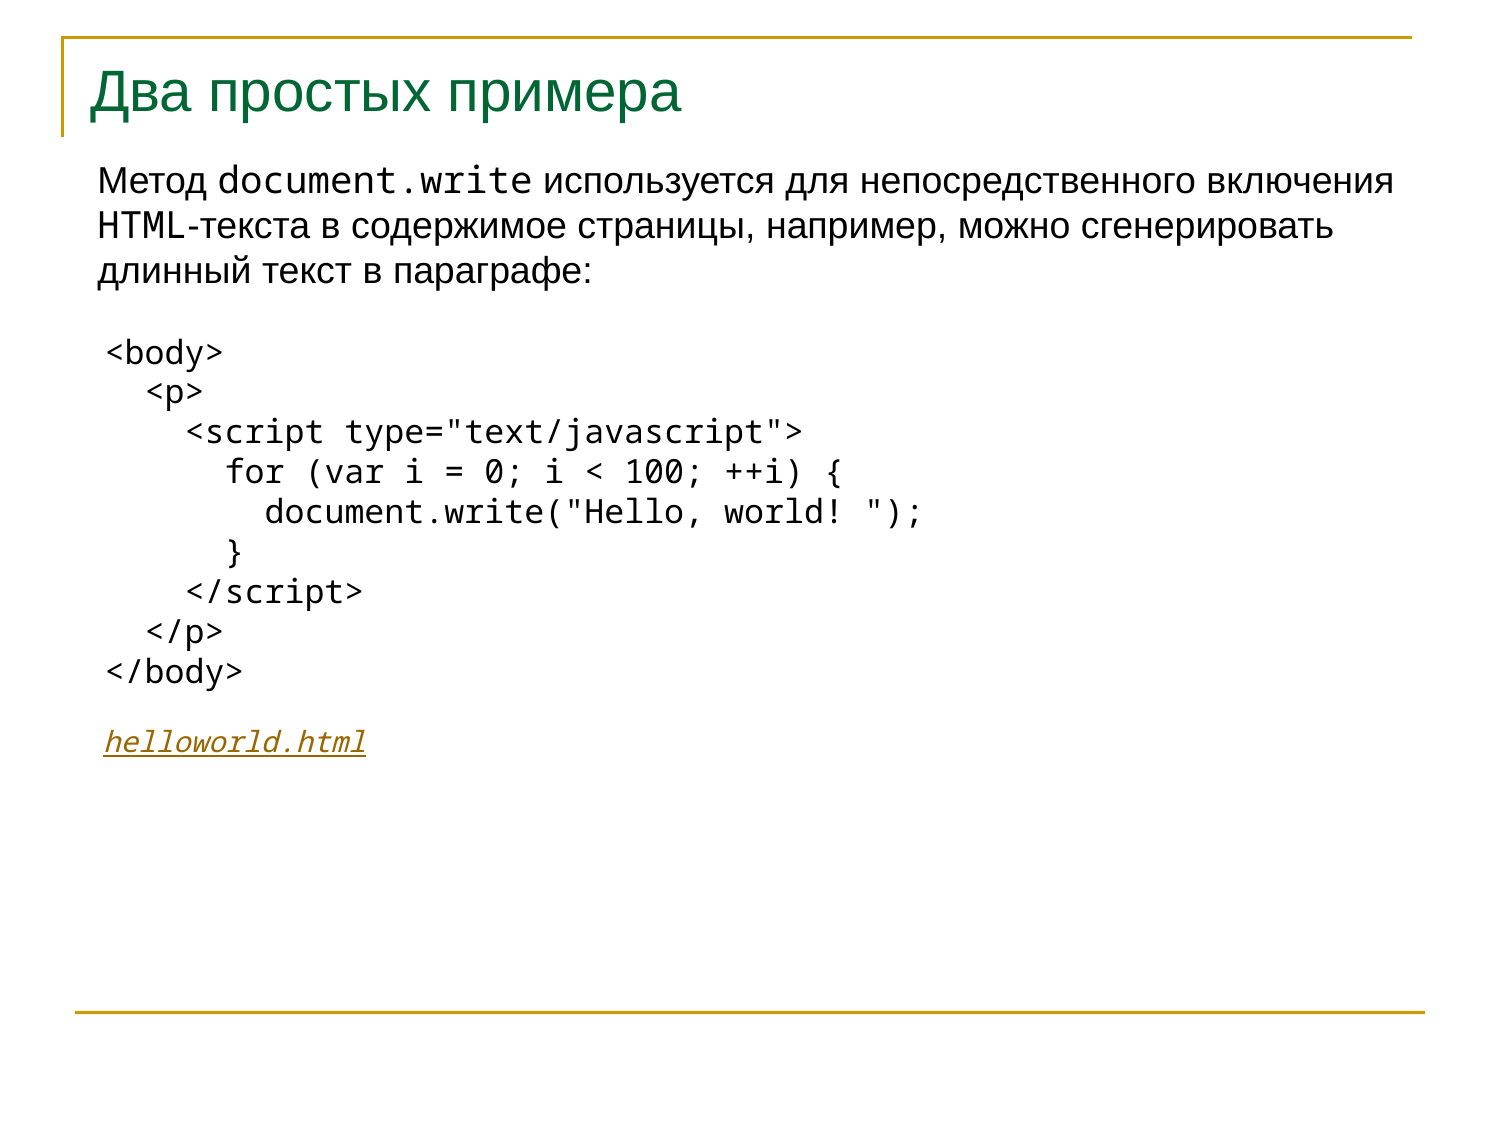

# Два простых примера
Метод document.write используется для непосредственного включения
HTML-текста в содержимое страницы, например, можно сгенерировать
длинный текст в параграфе:
<body>
 <p>
 <script type="text/javascript">
 for (var i = 0; i < 100; ++i) {
 document.write("Hello, world! ");
 }
 </script>
 </p>
</body>
helloworld.html